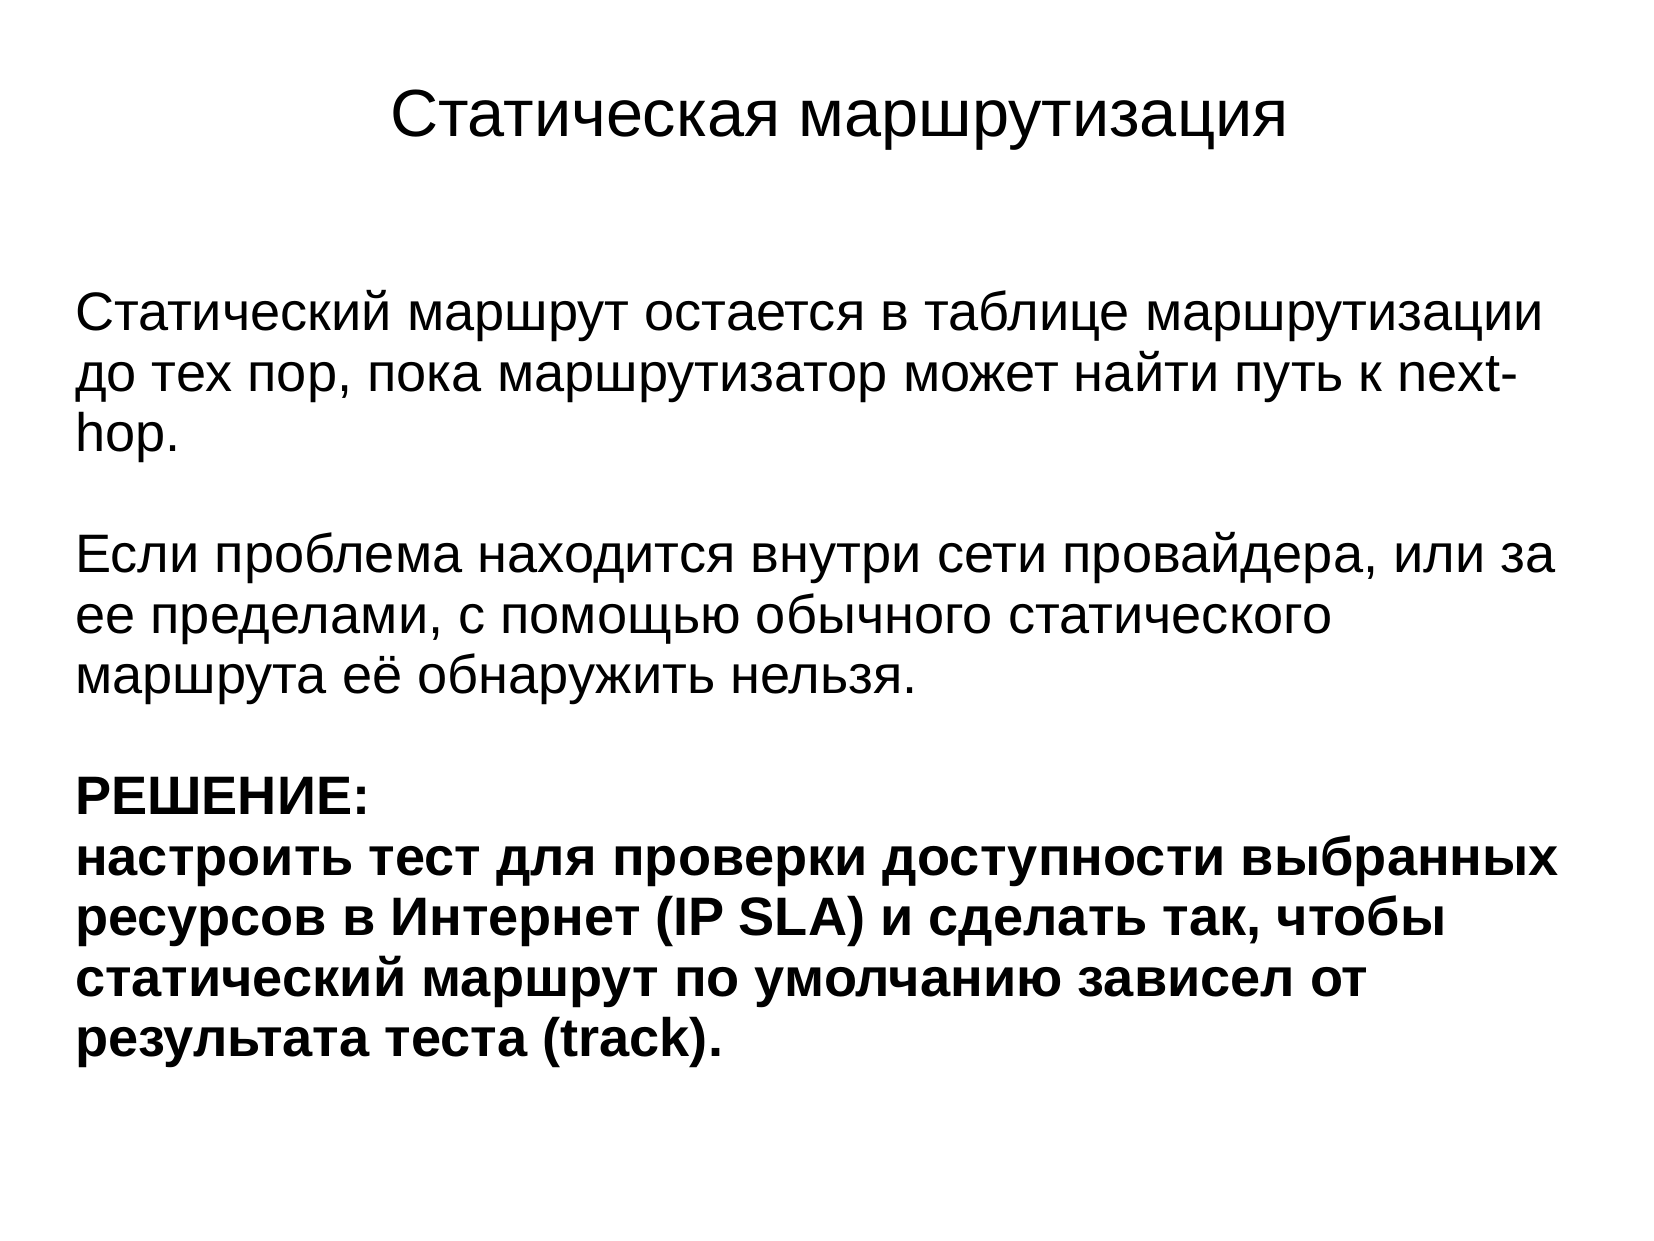

# Статическая маршрутизация
Статический маршрут остается в таблице маршрутизации до тех пор, пока маршрутизатор может найти путь к next-hop.
Если проблема находится внутри сети провайдера, или за ее пределами, с помощью обычного статического маршрута её обнаружить нельзя.
РЕШЕНИЕ:
настроить тест для проверки доступности выбранных ресурсов в Интернет (IP SLA) и сделать так, чтобы статический маршрут по умолчанию зависел от результата теста (track).